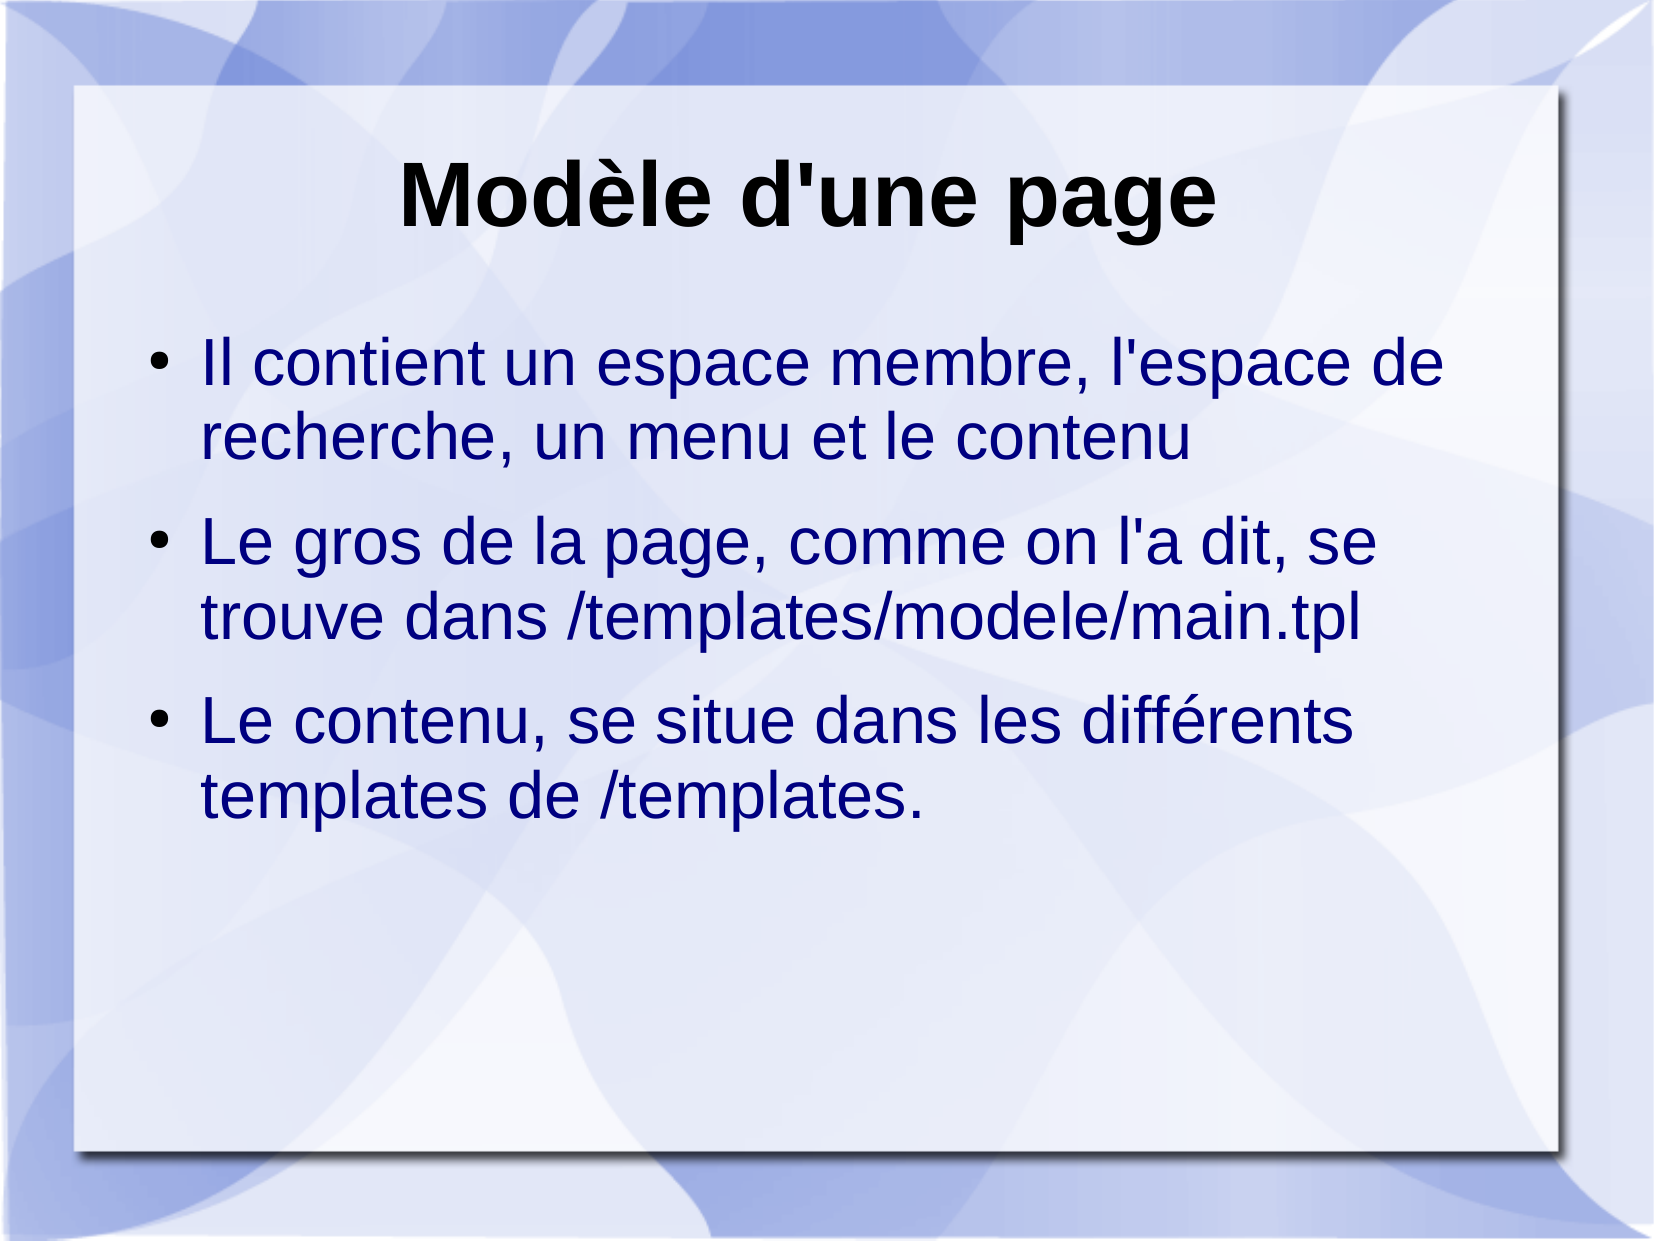

# Modèle d'une page
Il contient un espace membre, l'espace de recherche, un menu et le contenu
Le gros de la page, comme on l'a dit, se trouve dans /templates/modele/main.tpl
Le contenu, se situe dans les différents templates de /templates.